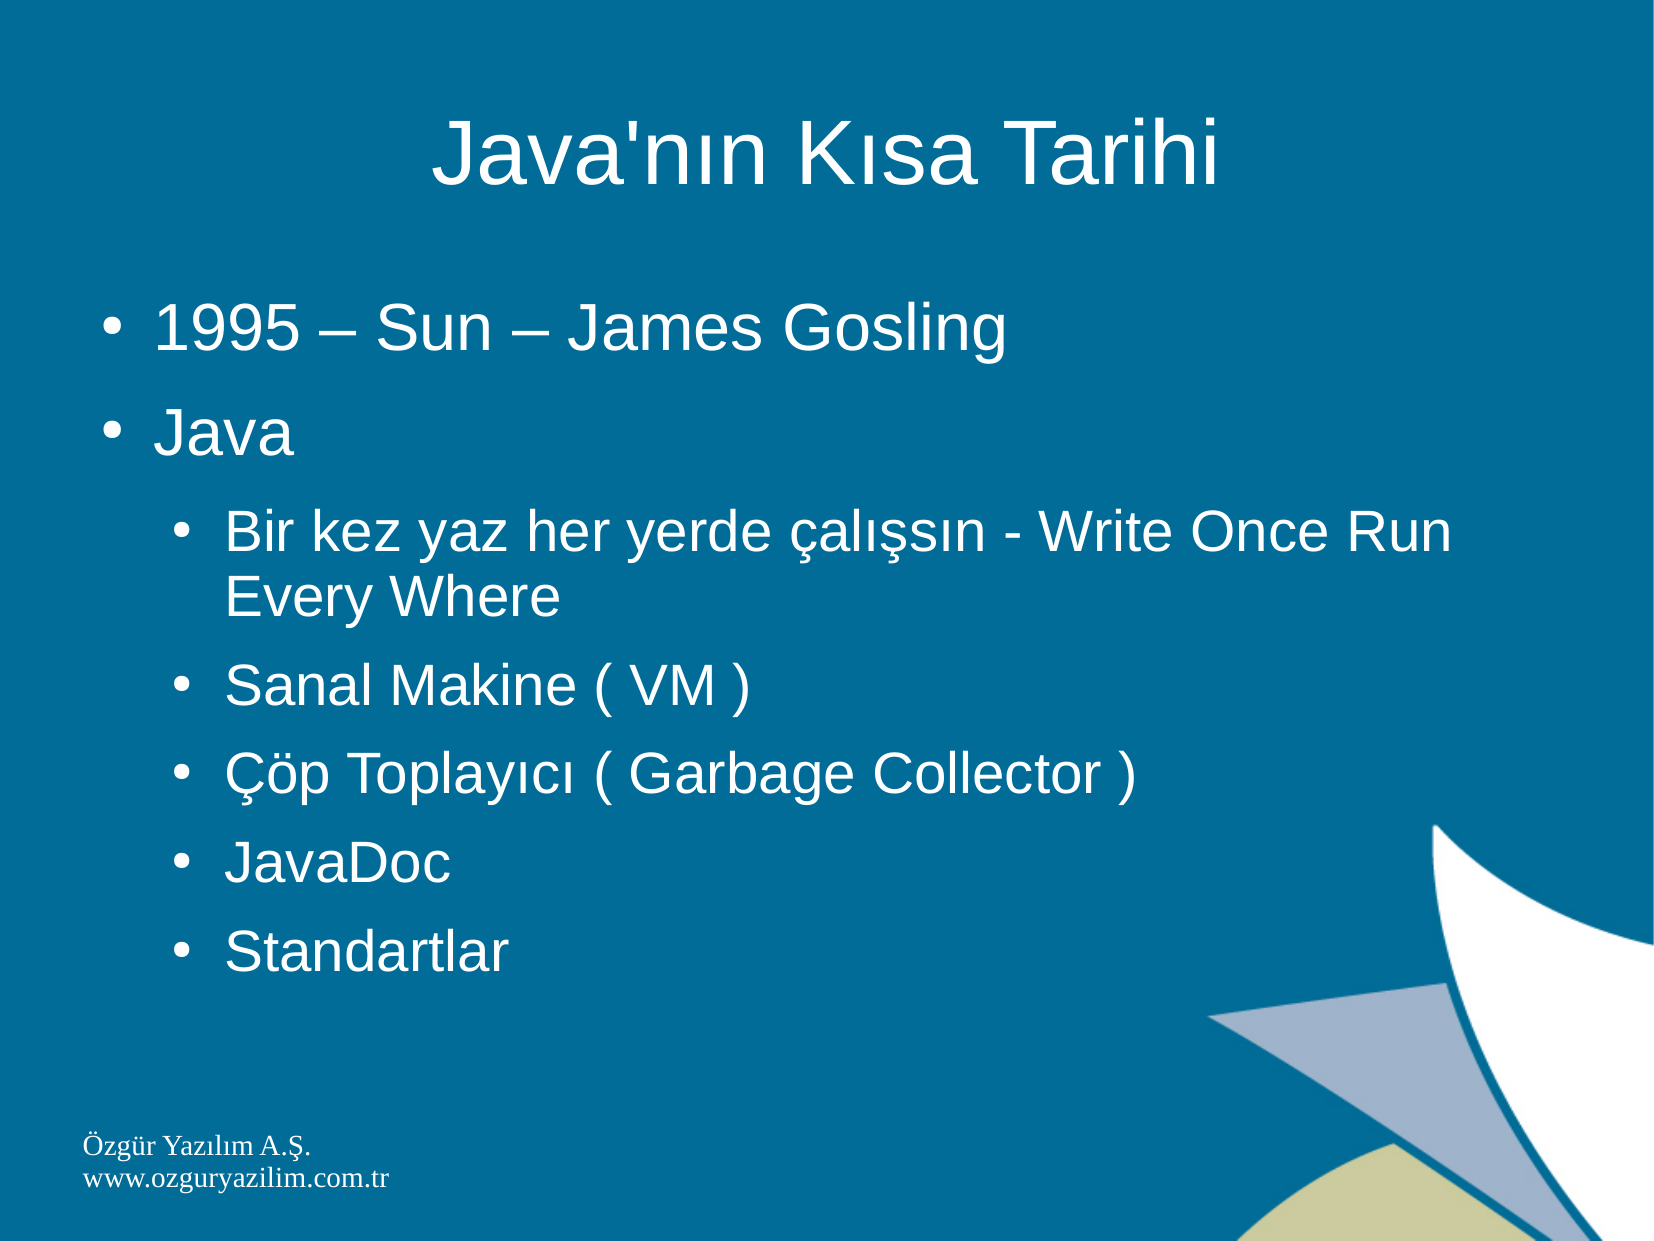

# Java'nın Kısa Tarihi
1995 – Sun – James Gosling
Java
Bir kez yaz her yerde çalışsın - Write Once Run Every Where
Sanal Makine ( VM )
Çöp Toplayıcı ( Garbage Collector )
JavaDoc
Standartlar